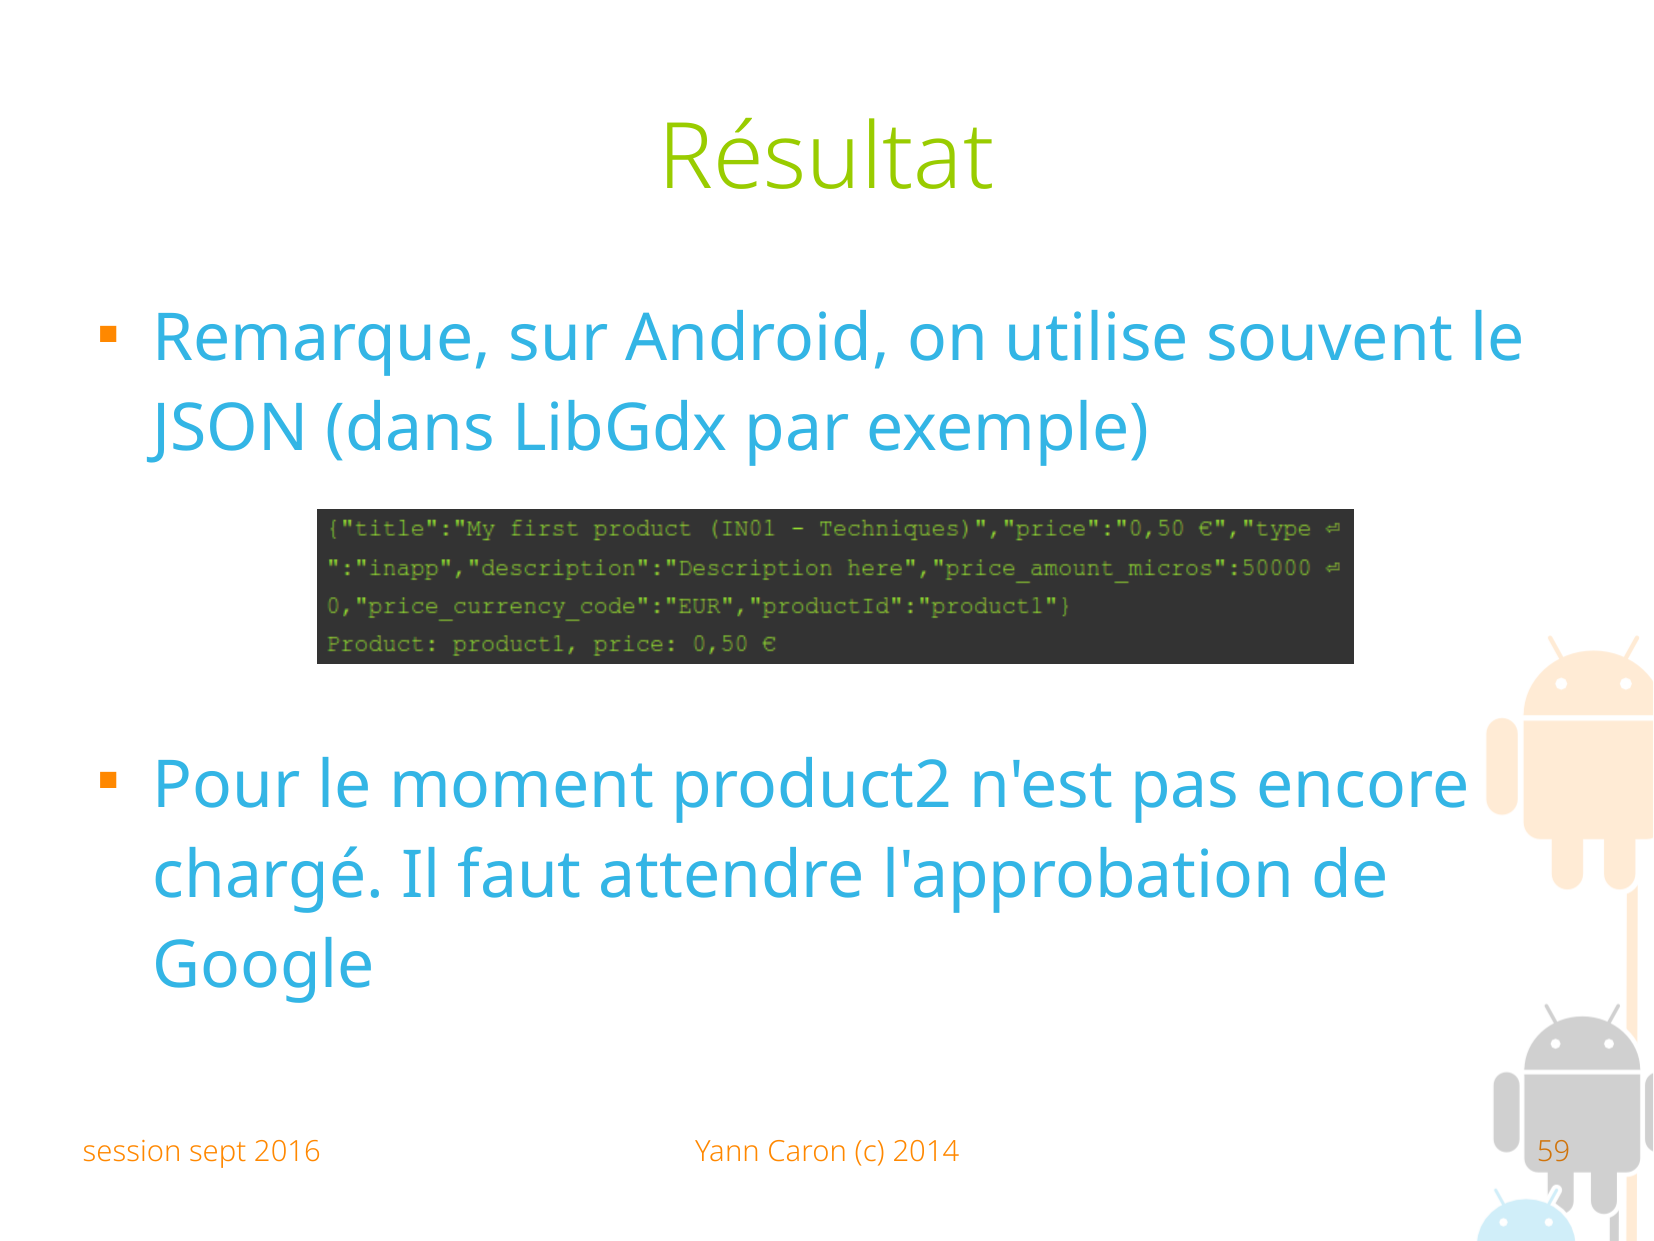

# Résultat
Remarque, sur Android, on utilise souvent le JSON (dans LibGdx par exemple)
Pour le moment product2 n'est pas encore chargé. Il faut attendre l'approbation de Google
session sept 2016
Yann Caron (c) 2014
59